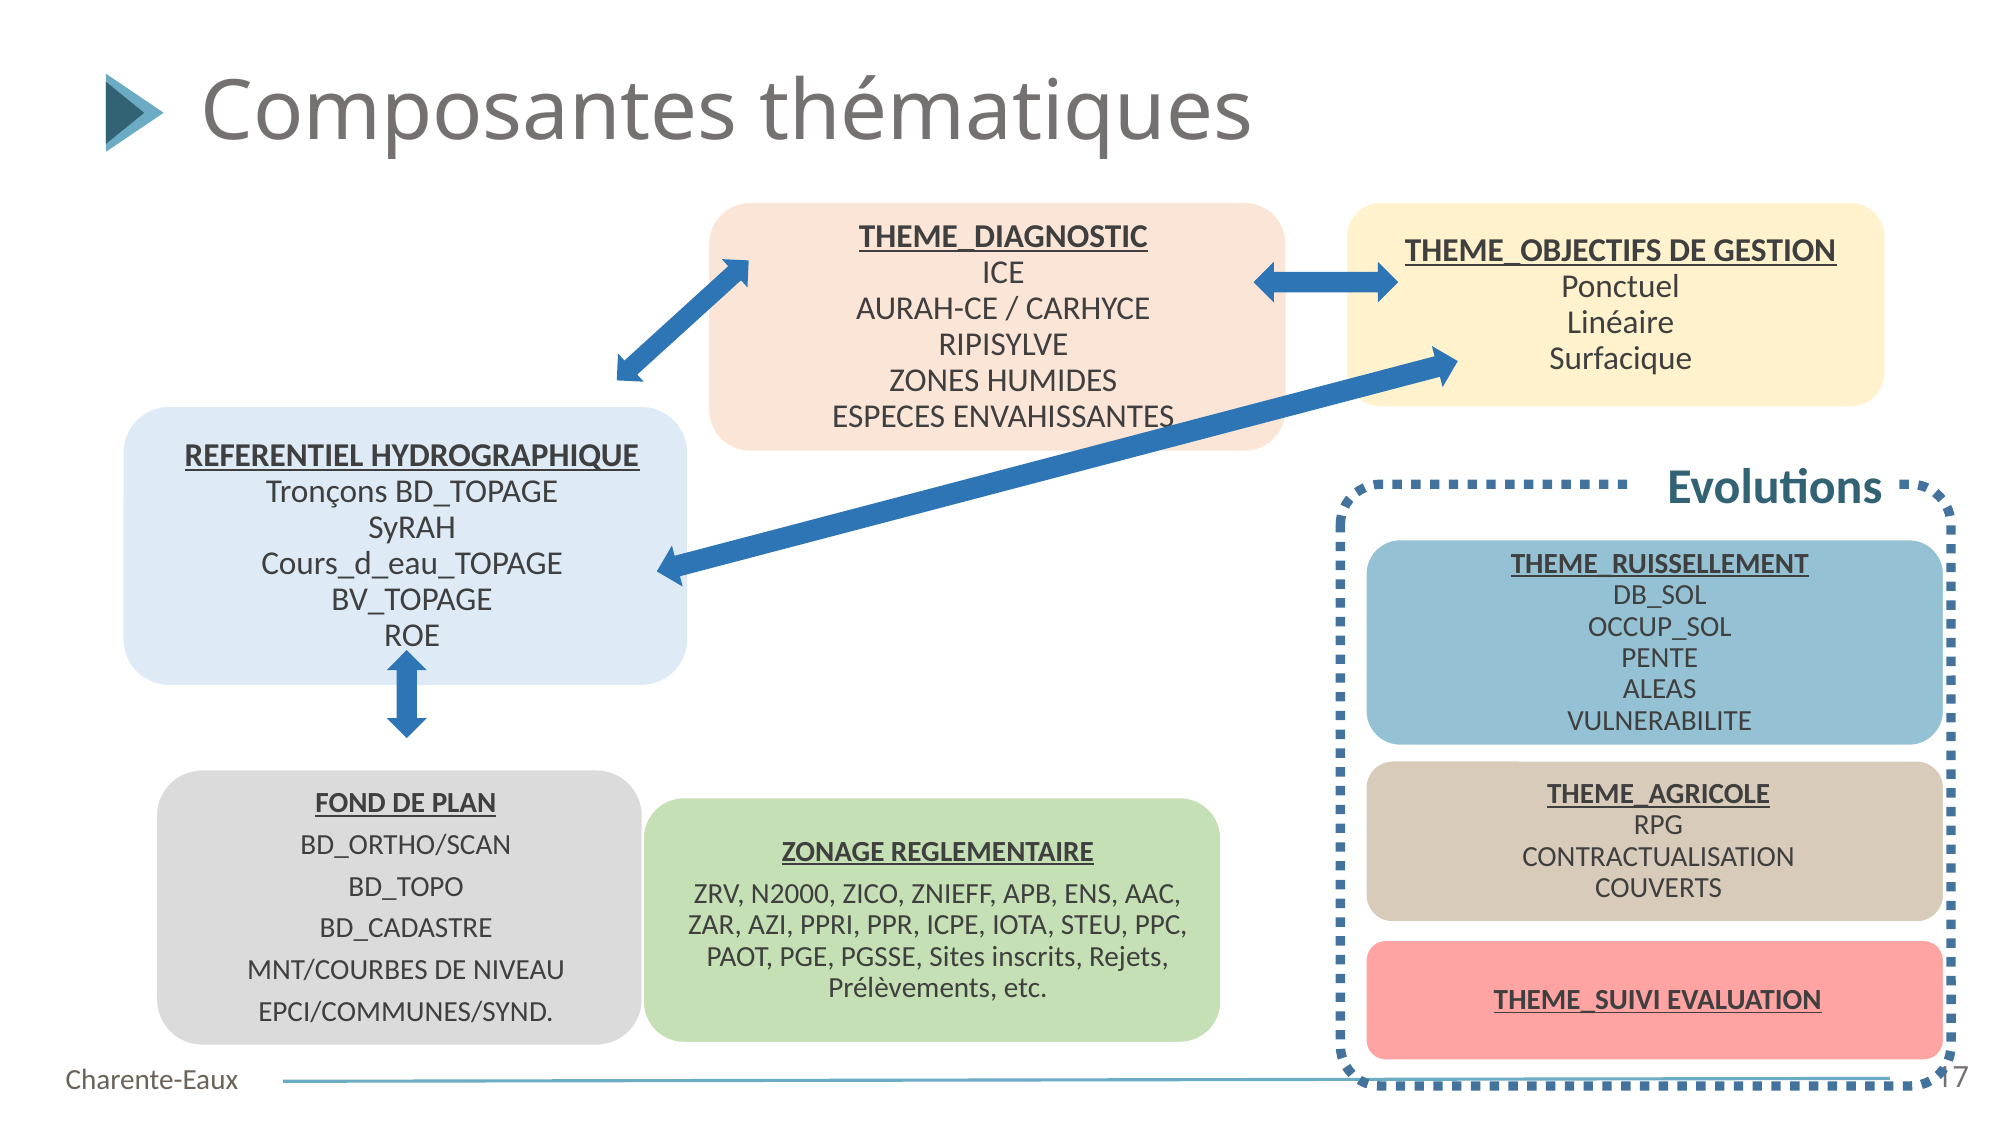

# Composantes thématiques
THEME_DIAGNOSTIC
ICE
AURAH-CE / CARHYCE
RIPISYLVE
ZONES HUMIDES
ESPECES ENVAHISSANTES
THEME_OBJECTIFS DE GESTION
Ponctuel
Linéaire
Surfacique
REFERENTIEL HYDROGRAPHIQUE
Tronçons BD_TOPAGE
SyRAH
Cours_d_eau_TOPAGE
BV_TOPAGE
ROE
THEME_RUISSELLEMENT
DB_SOL
OCCUP_SOL
PENTE
ALEAS
VULNERABILITE
THEME_AGRICOLE
RPG
CONTRACTUALISATION
COUVERTS
FOND DE PLAN
BD_ORTHO/SCAN
BD_TOPO
BD_CADASTRE
MNT/COURBES DE NIVEAU
EPCI/COMMUNES/SYND.
ZONAGE REGLEMENTAIRE
ZRV, N2000, ZICO, ZNIEFF, APB, ENS, AAC, ZAR, AZI, PPRI, PPR, ICPE, IOTA, STEU, PPC, PAOT, PGE, PGSSE, Sites inscrits, Rejets, Prélèvements, etc.
THEME_SUIVI EVALUATION
Evolutions